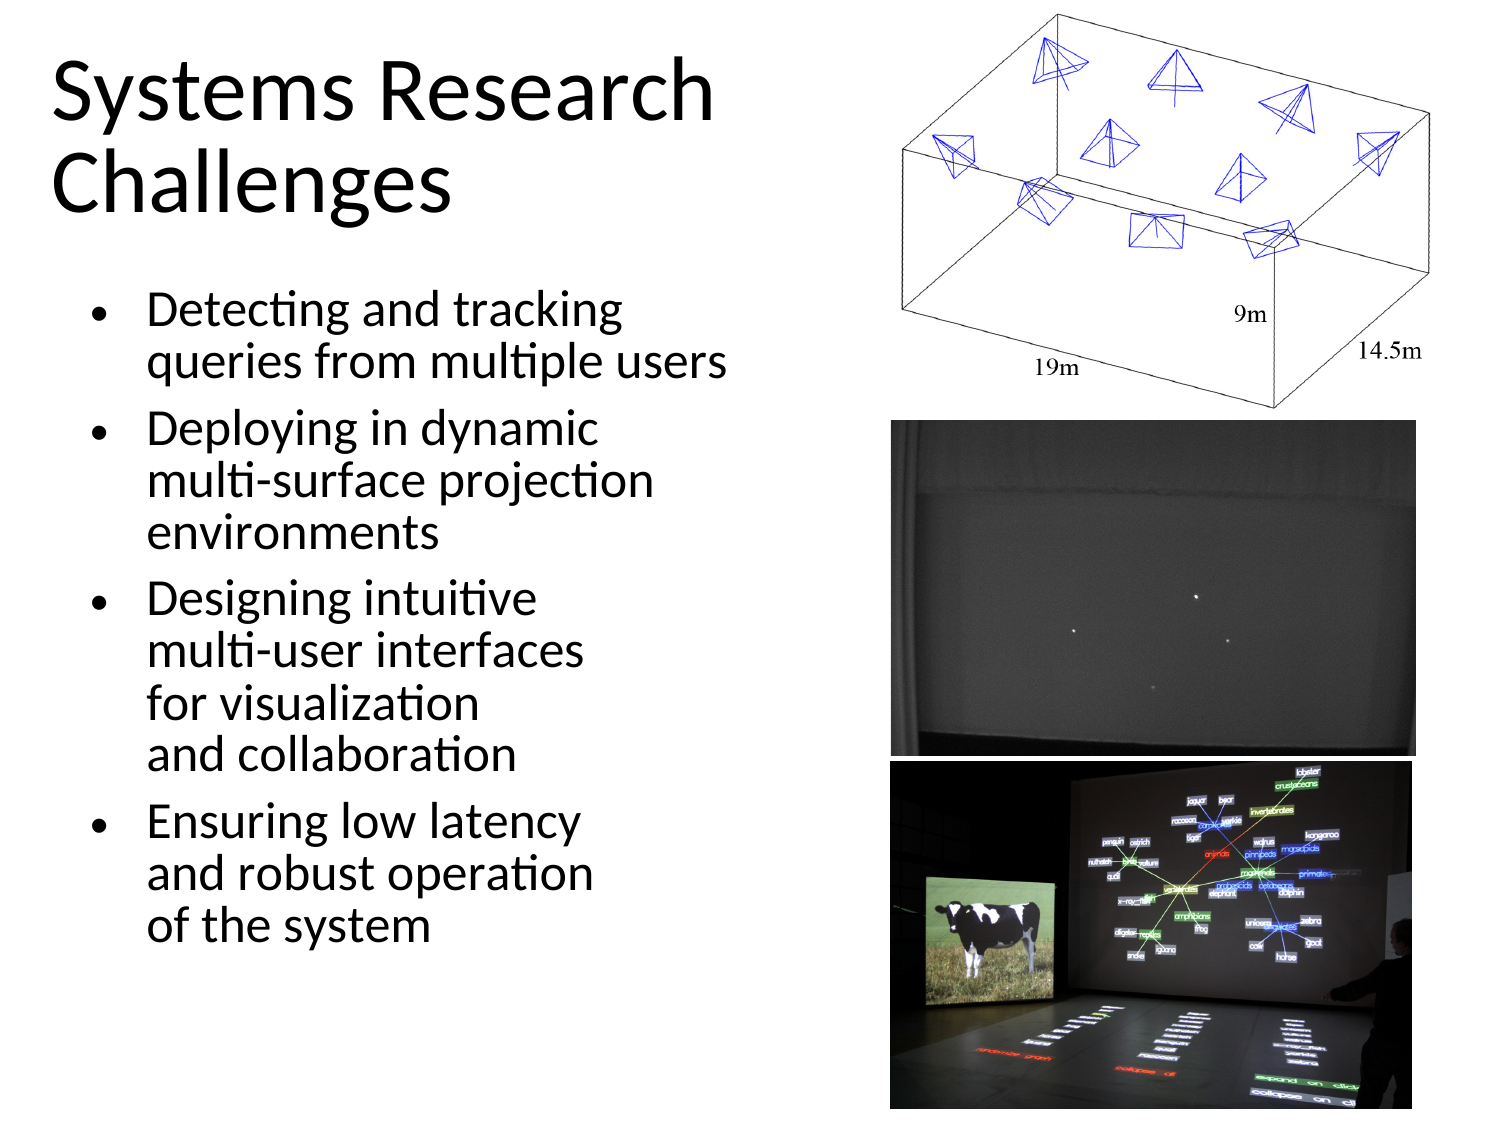

# Systems Research Challenges
Detecting and tracking
queries from multiple users
Deploying in dynamic
multi-surface projection environments
Designing intuitive
multi-user interfaces
for visualization
and collaboration
Ensuring low latency
and robust operation
of the system